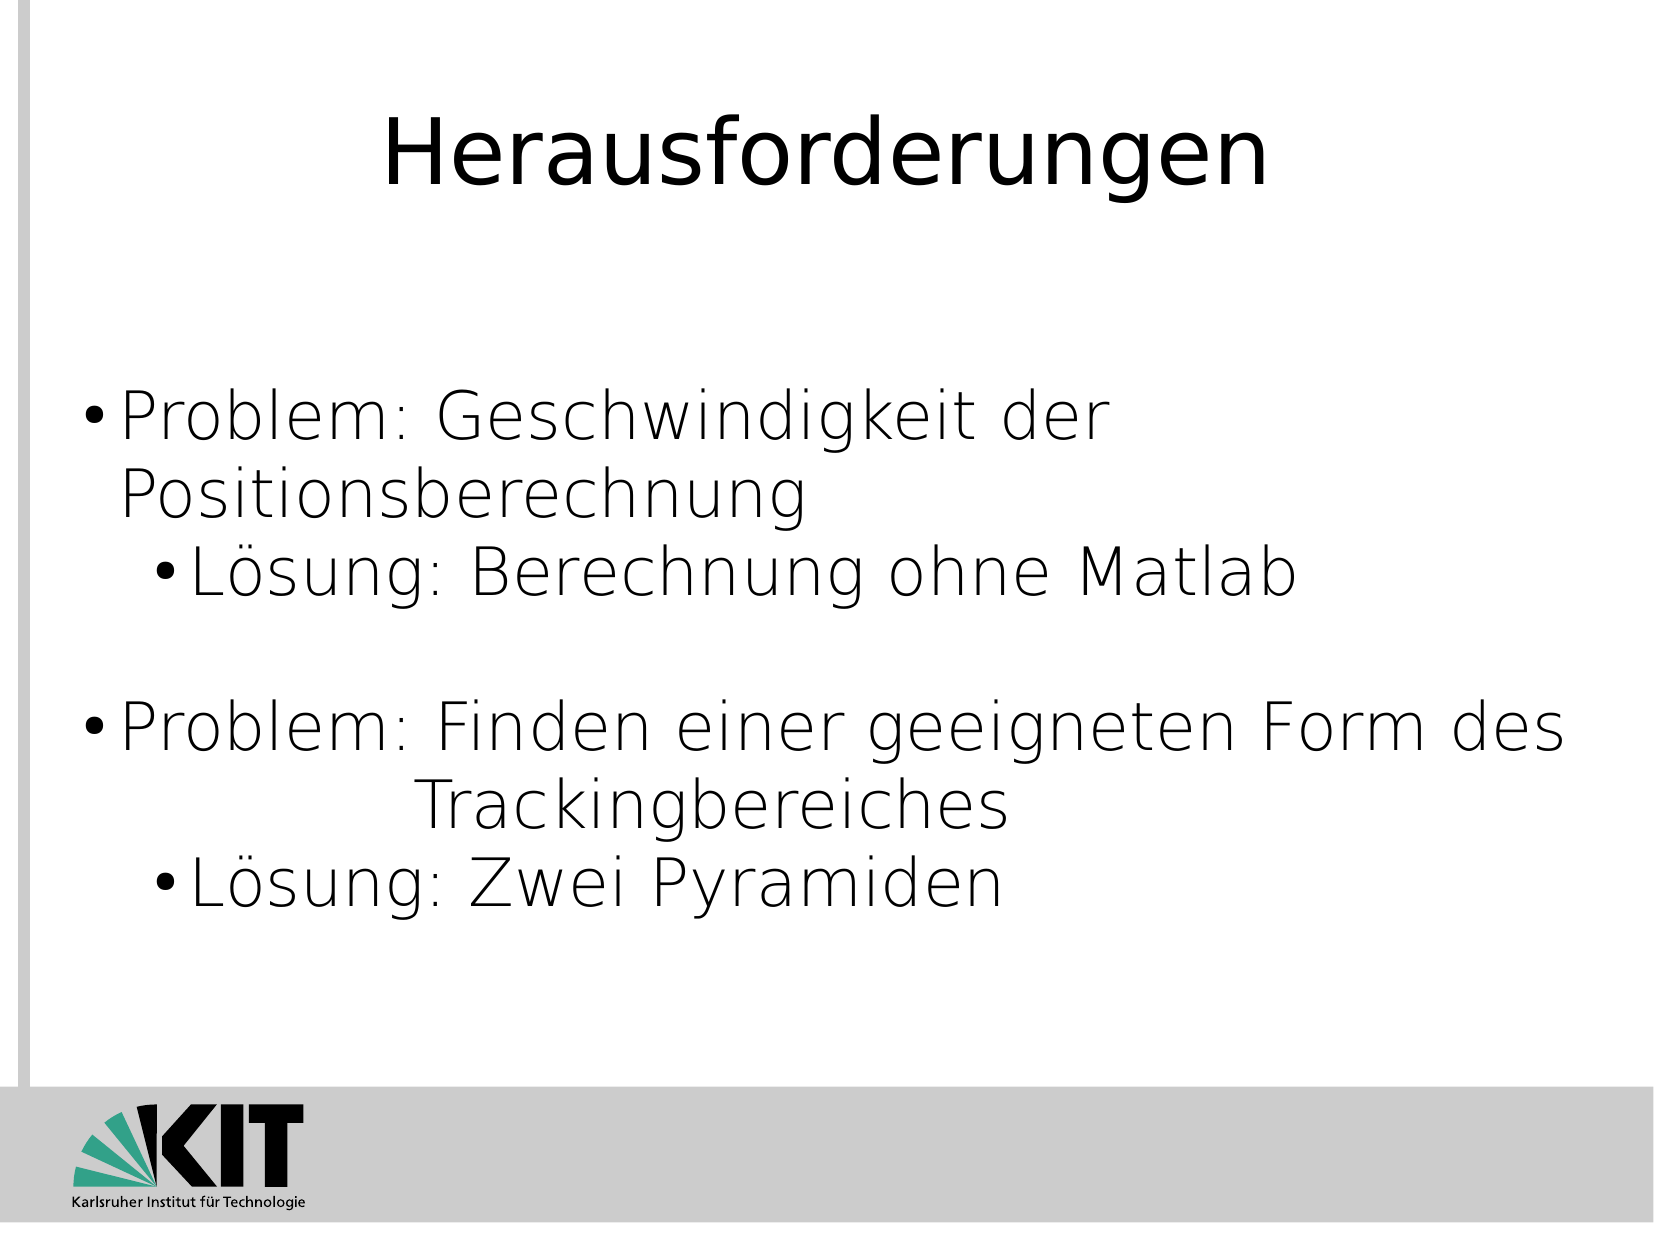

# Herausforderungen
Problem: Geschwindigkeit der Positionsberechnung
Lösung: Berechnung ohne Matlab
Problem: Finden einer geeigneten Form des 				Trackingbereiches
Lösung: Zwei Pyramiden